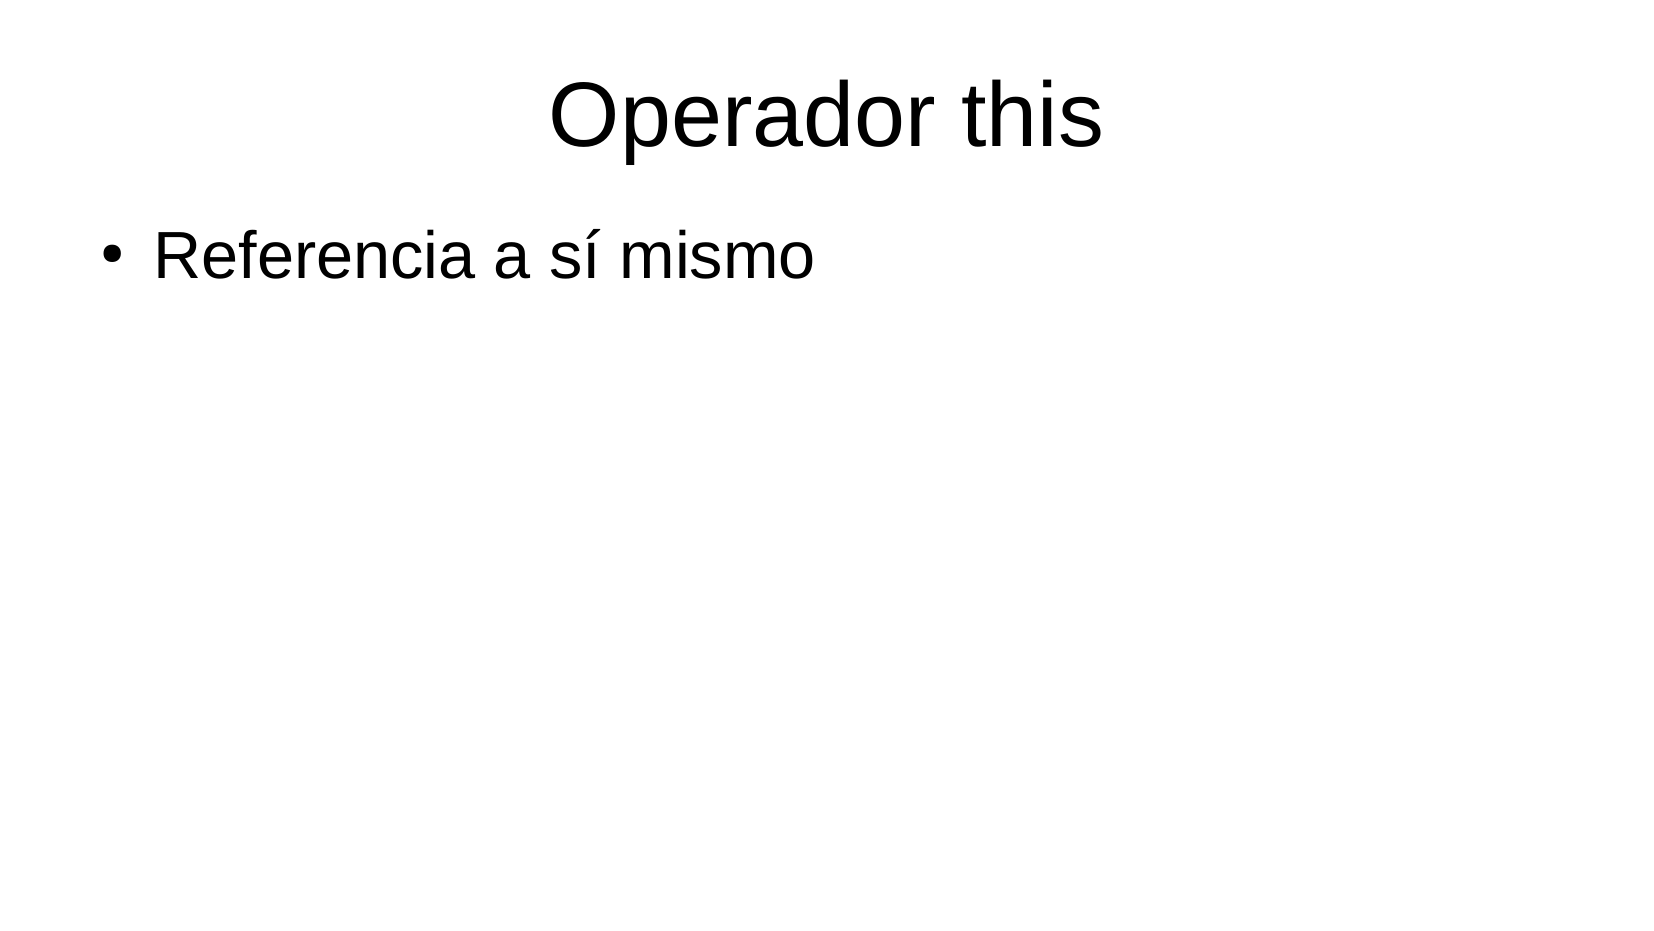

# Operador this
Referencia a sí mismo